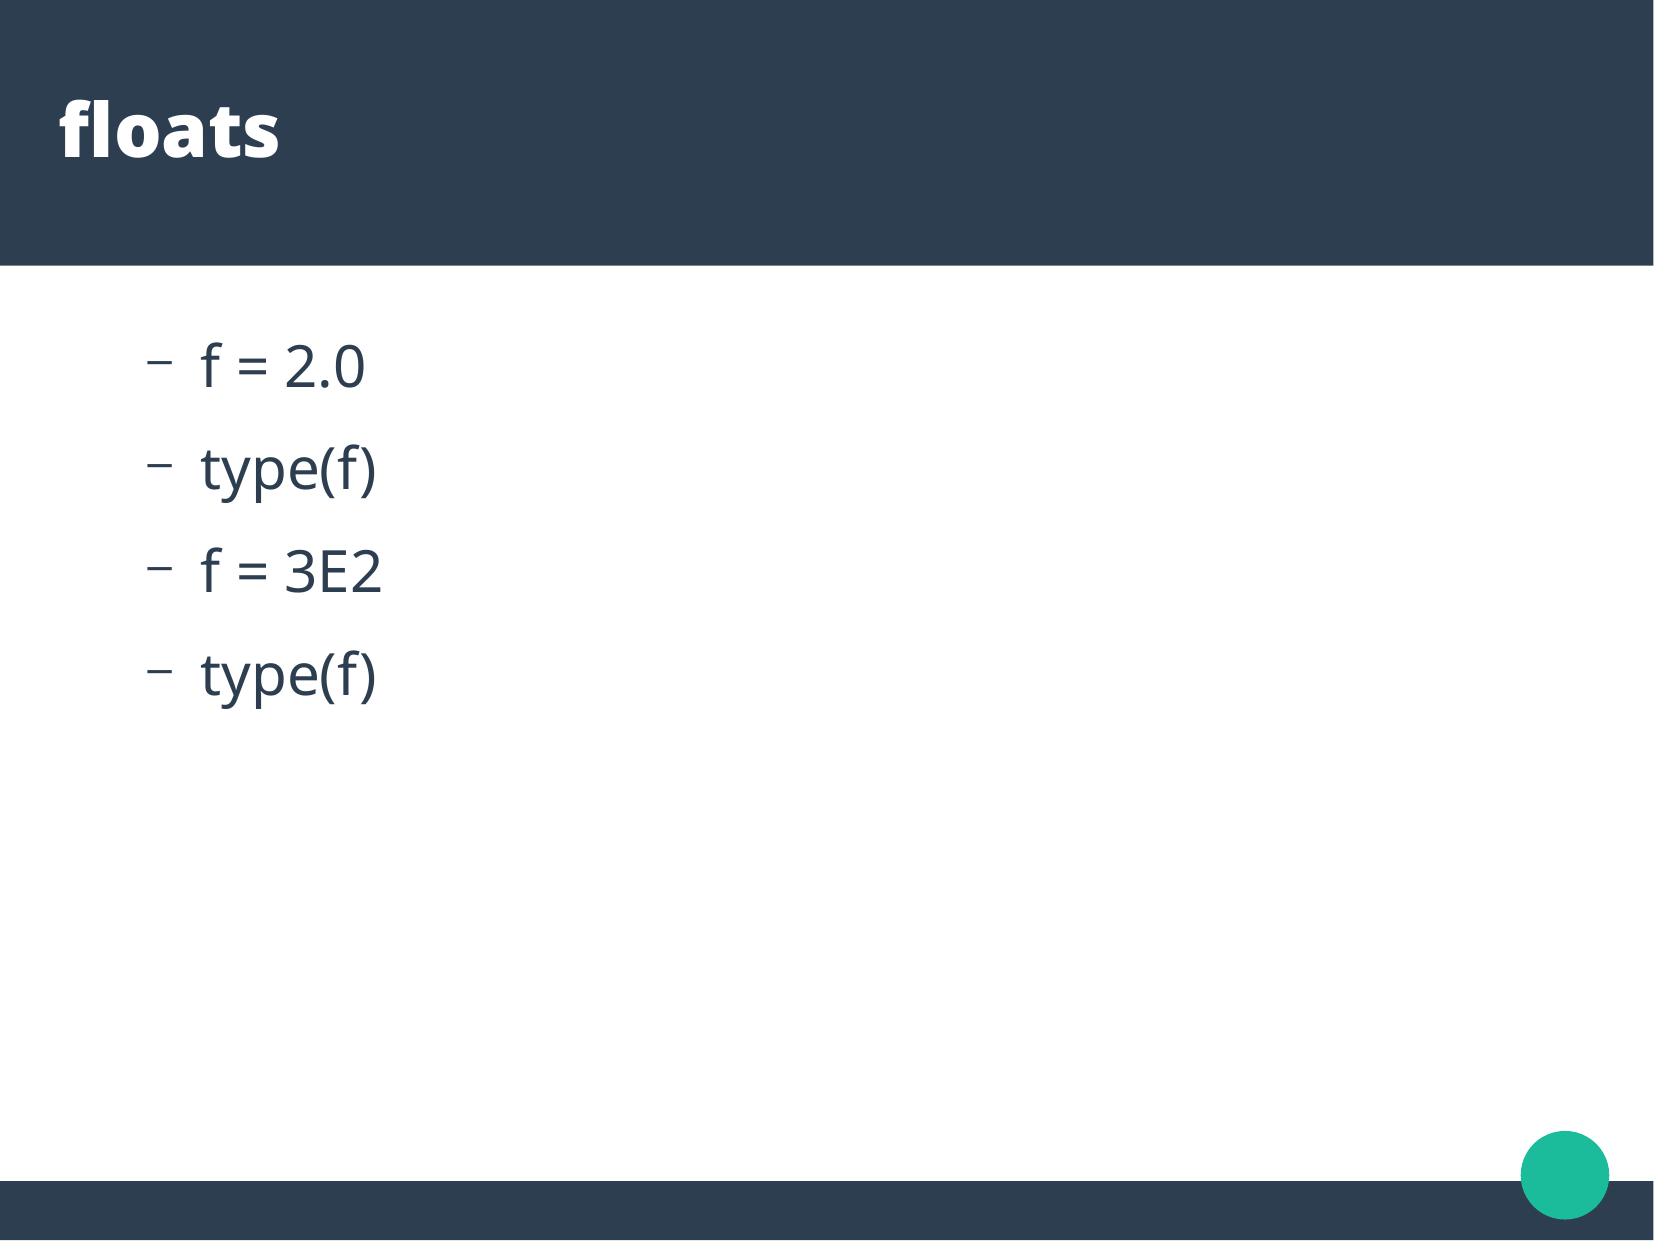

# floats
f = 2.0
type(f)
f = 3E2
type(f)